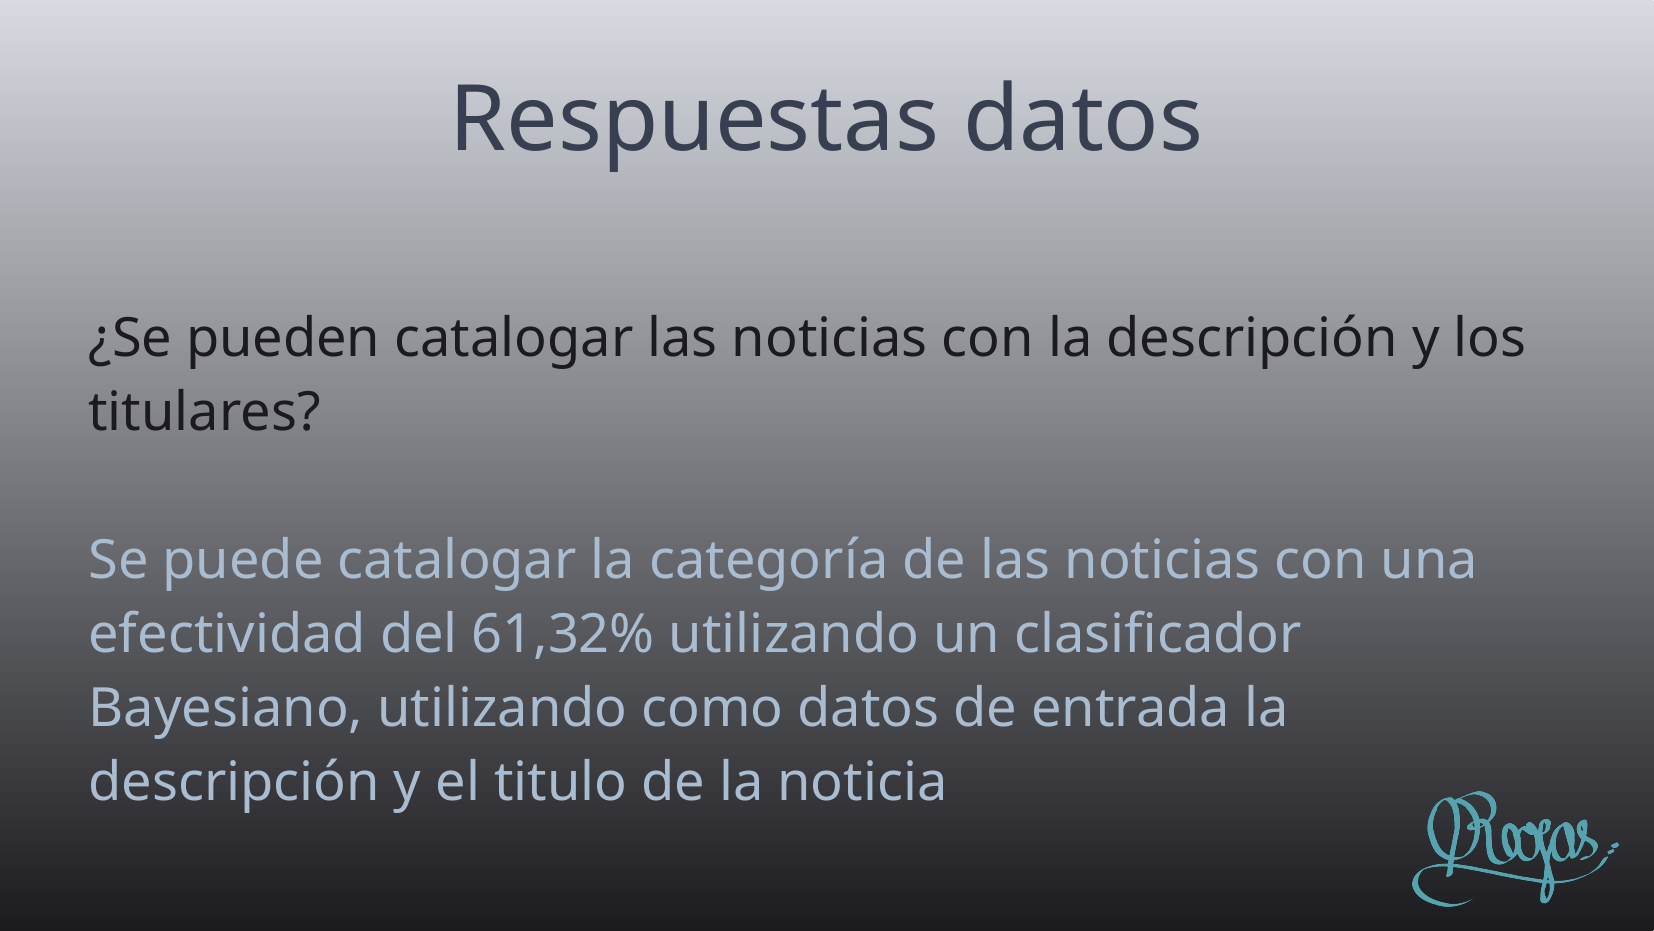

# Respuestas datos
¿Se pueden catalogar las noticias con la descripción y los titulares?
Se puede catalogar la categoría de las noticias con una efectividad del 61,32% utilizando un clasificador Bayesiano, utilizando como datos de entrada la descripción y el titulo de la noticia